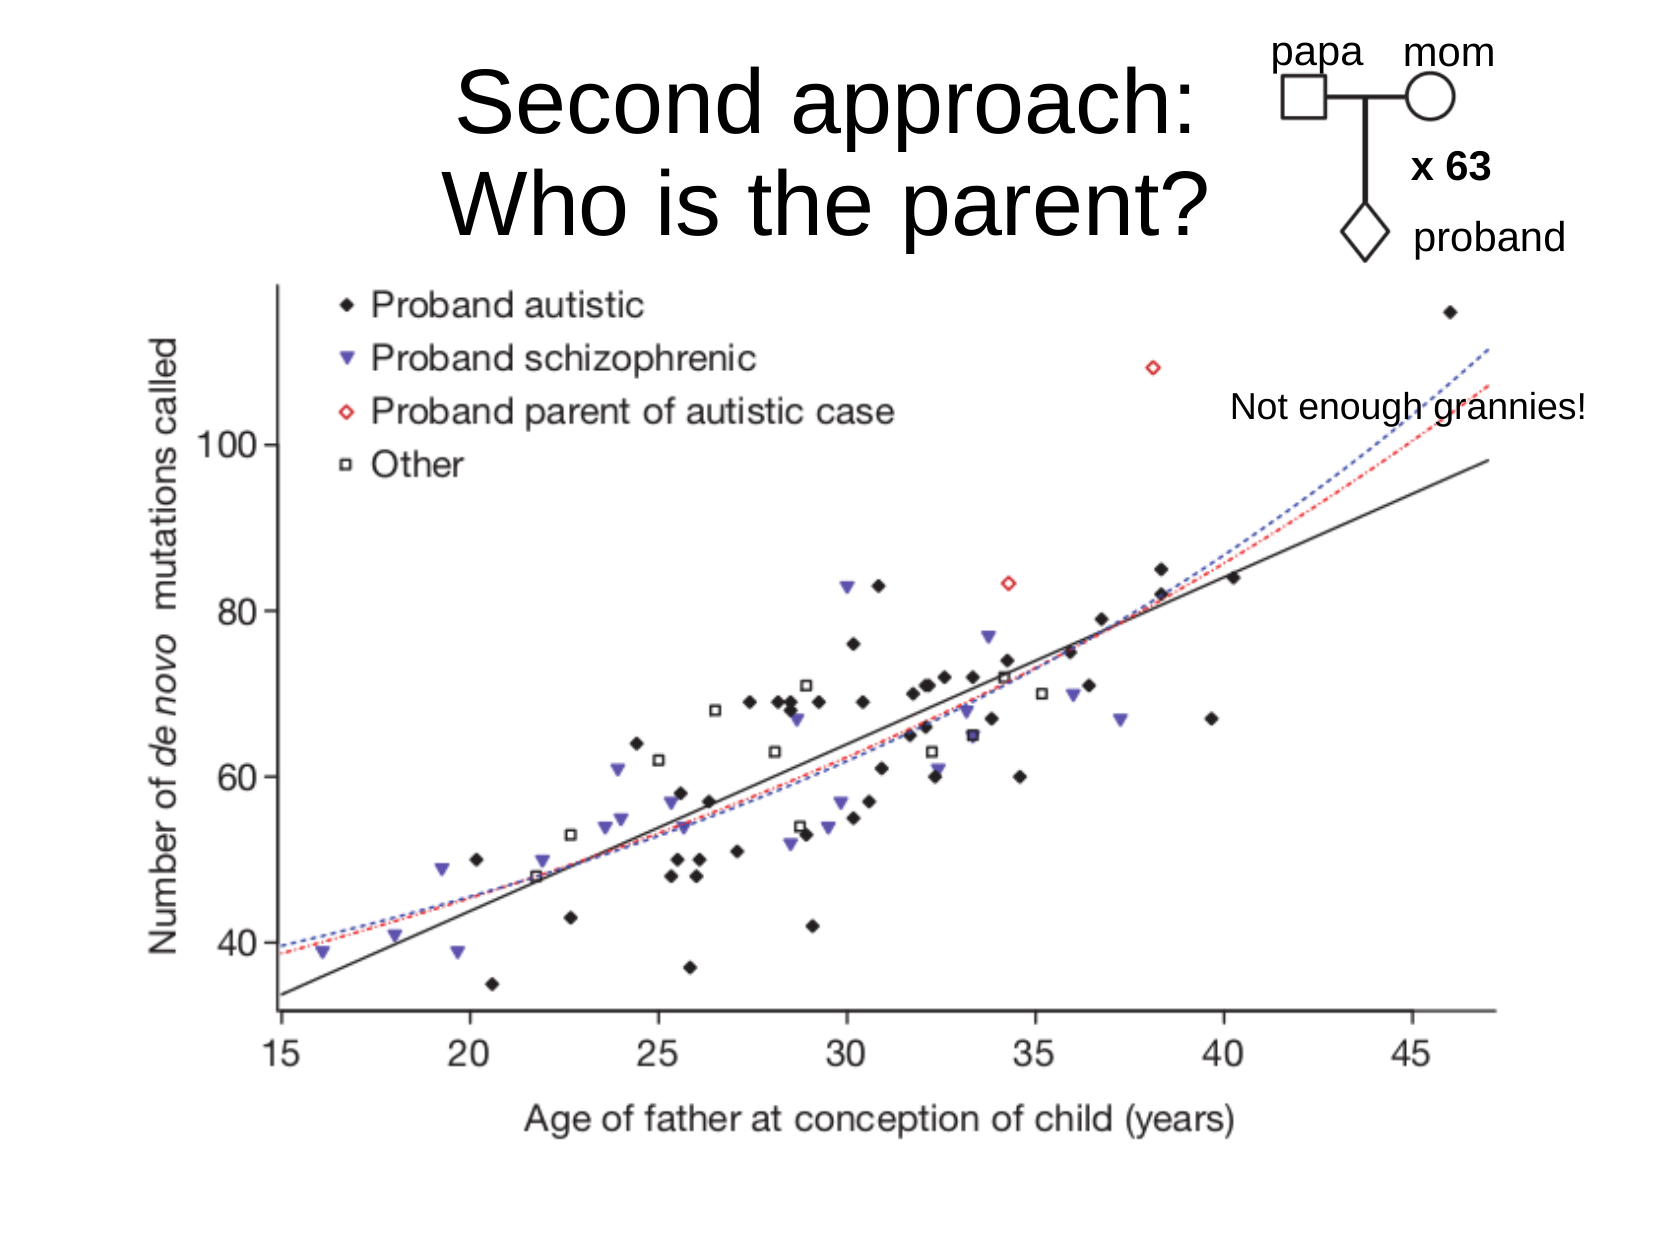

papa
mom
proband
# Second approach: Who is the parent?
x 63
Not enough grannies!